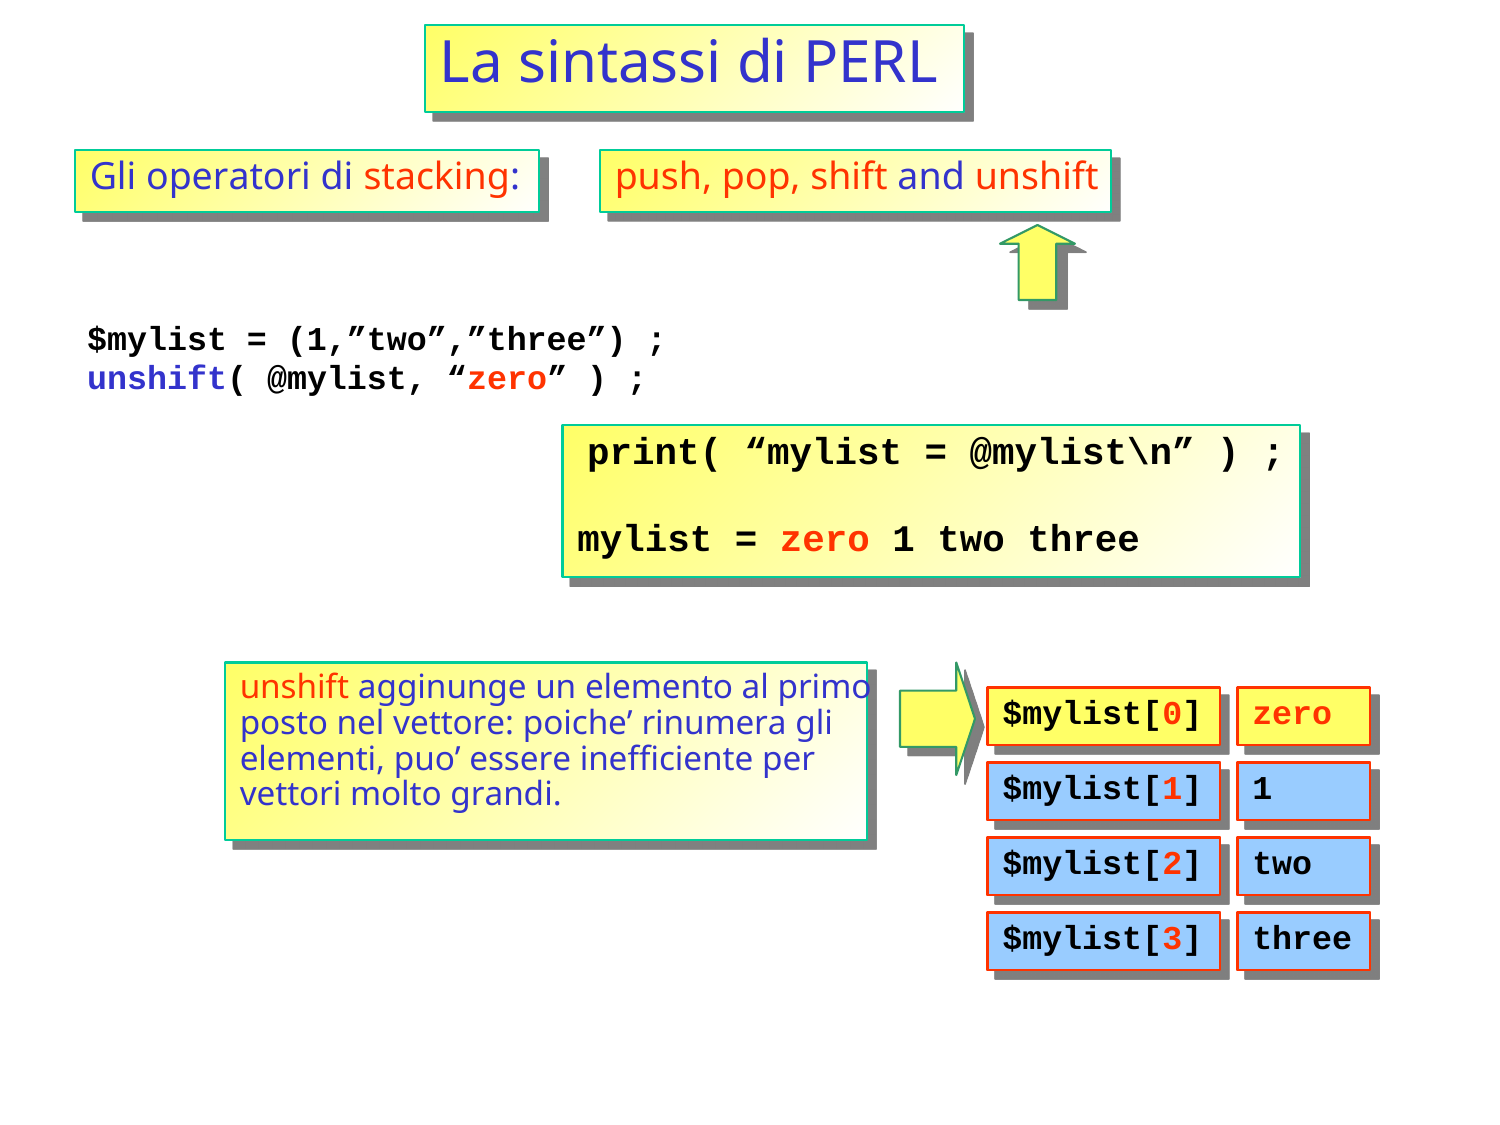

La sintassi di PERL
Gli operatori di stacking:
push, pop, shift and unshift
$mylist = (1,”two”,”three”) ;
unshift( @mylist, “zero” ) ;
 print( “mylist = @mylist\n” ) ;
mylist = zero 1 two three
unshift agginunge un elemento al primo
posto nel vettore: poiche’ rinumera gli
elementi, puo’ essere inefficiente per
vettori molto grandi.
$mylist[0]
zero
$mylist[1]
1
$mylist[2]
two
$mylist[3]
three
$mylist[0]
1
$mylist[1]
two
$mylist[2]
three